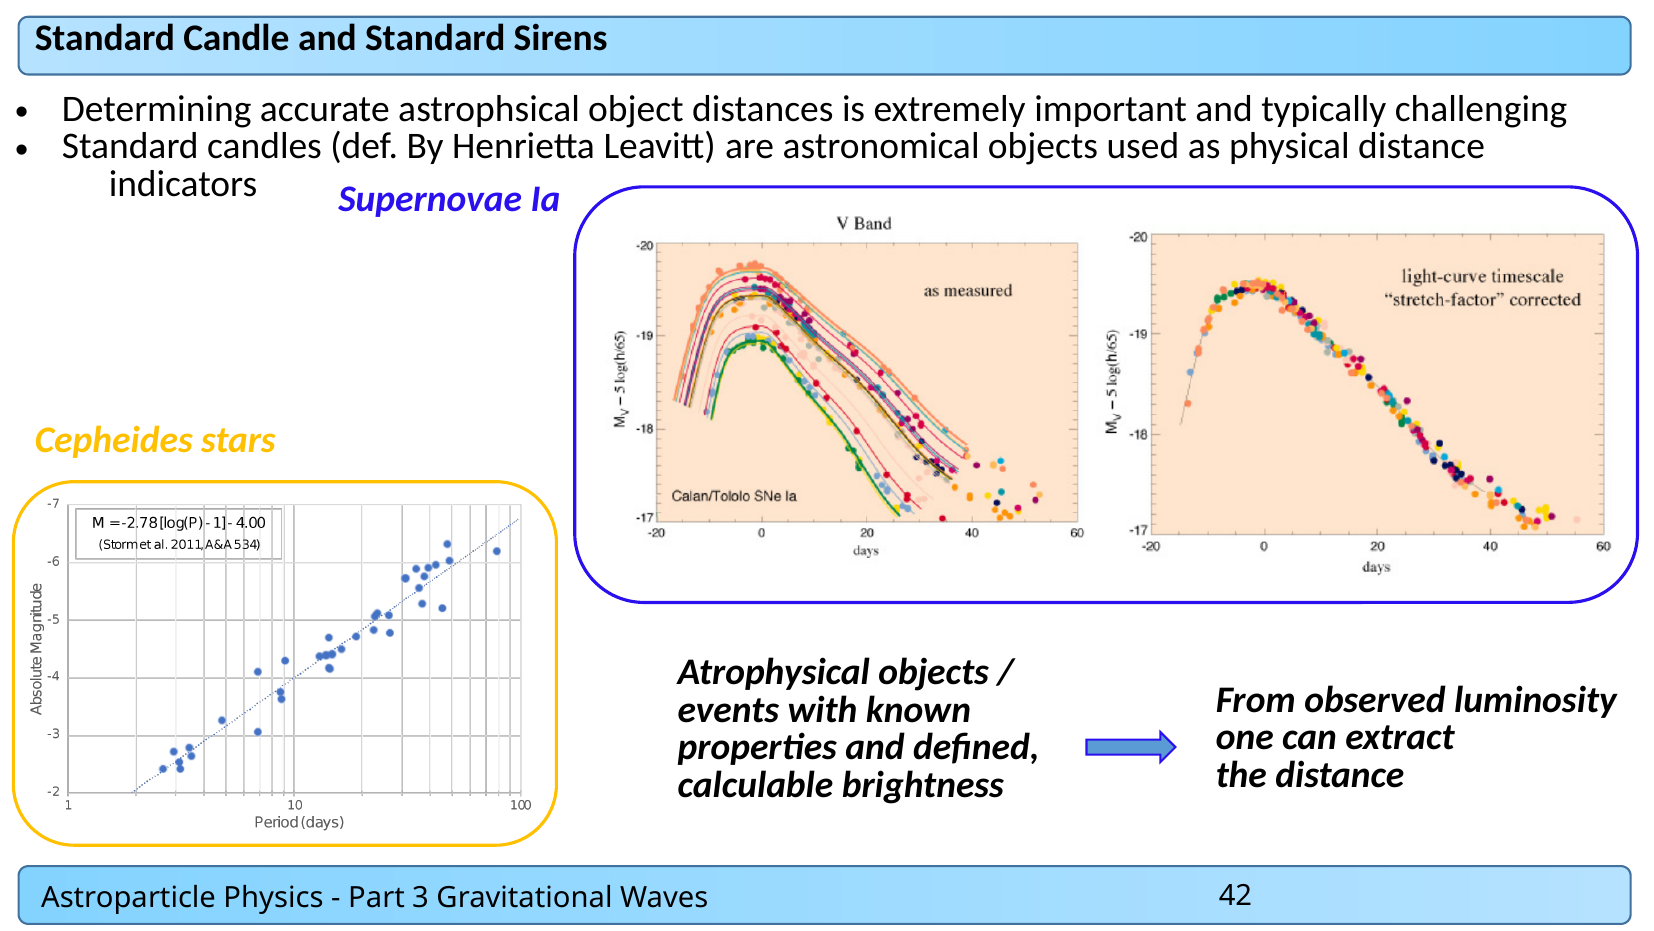

Standard Candle and Standard Sirens
Determining accurate astrophsical object distances is extremely important and typically challenging
Standard candles (def. By Henrietta Leavitt) are astronomical objects used as physical distance indicators
Supernovae Ia
Cepheides stars
Atrophysical objects / events with known properties and defined, calculable brightness
From observed luminosity one can extract
the distance
Astroparticle Physics - Part 3 Gravitational Waves